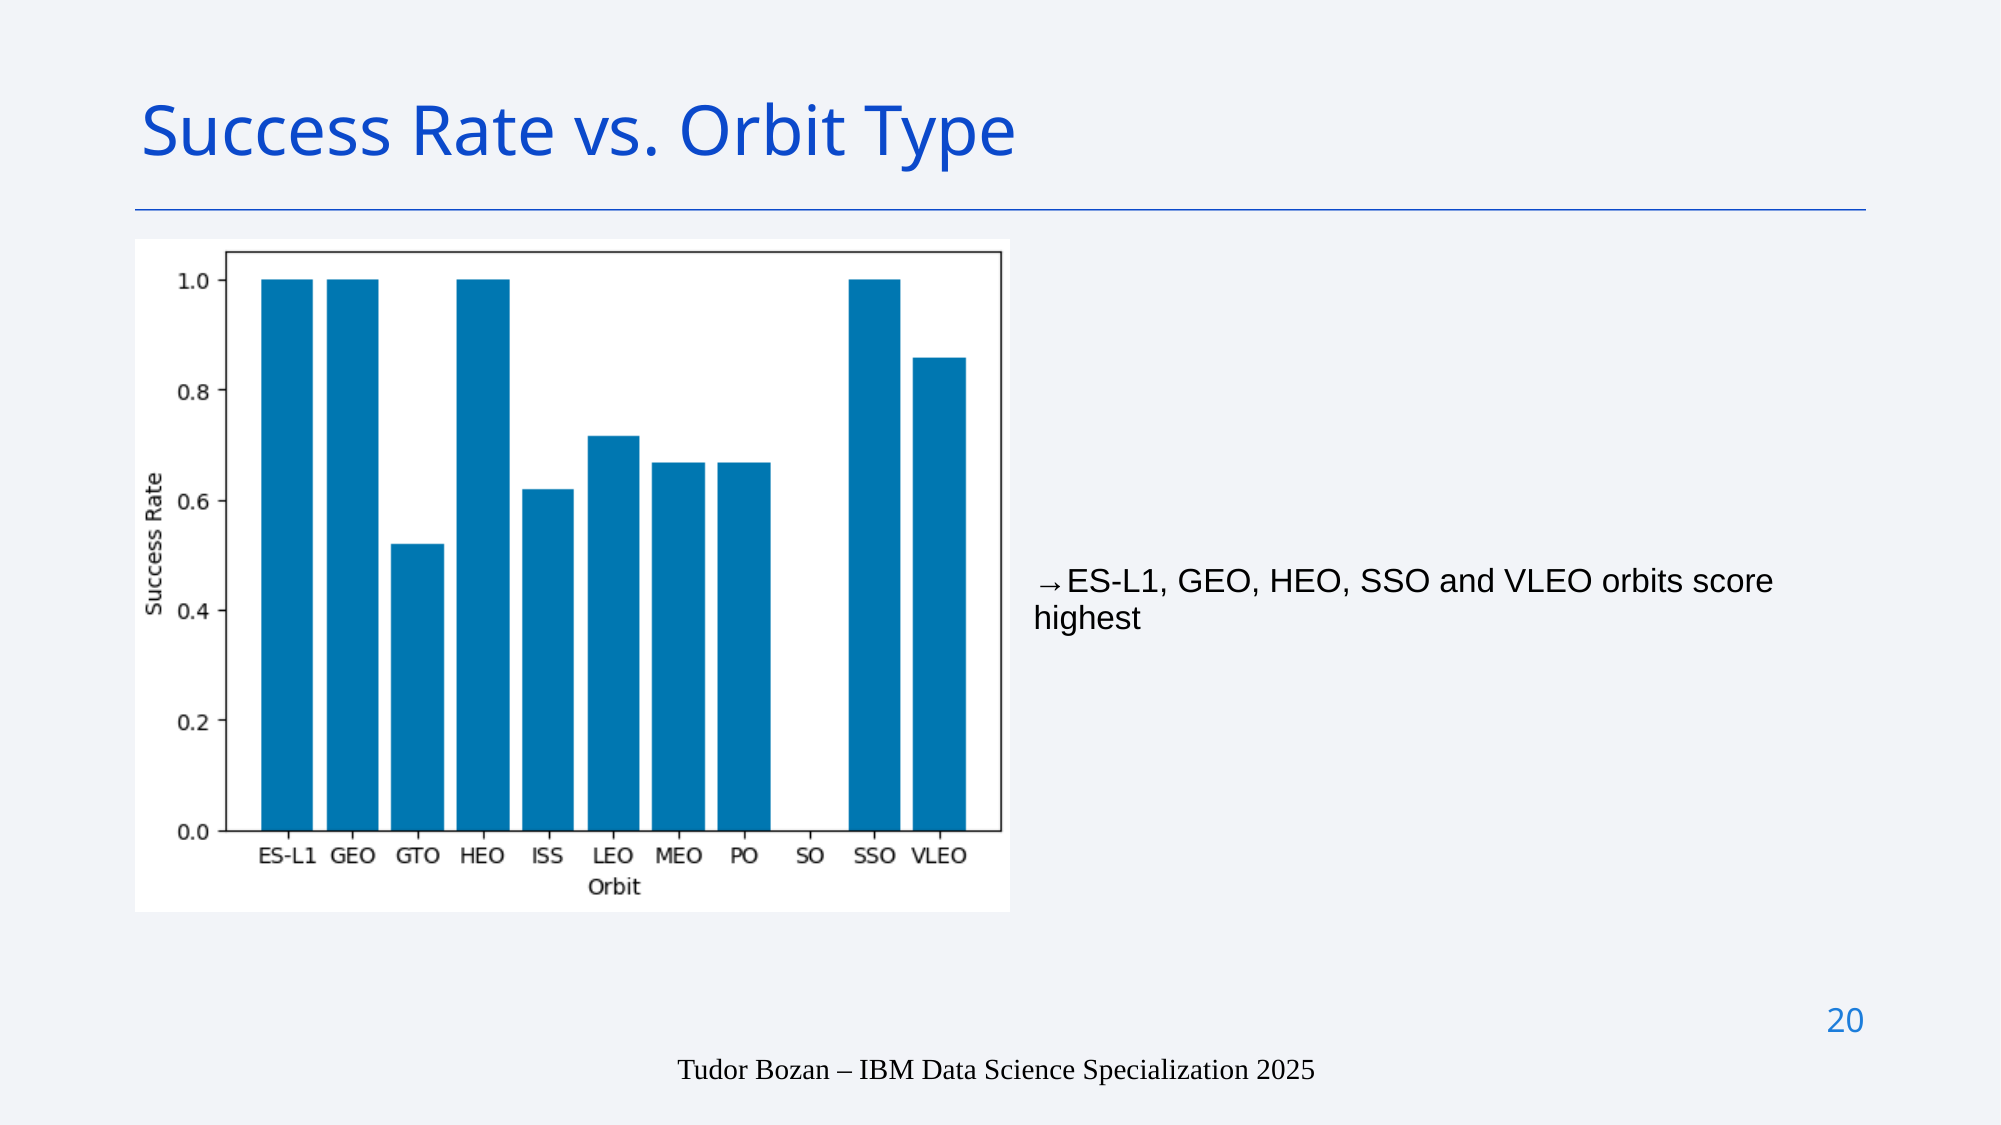

Success Rate vs. Orbit Type
→ES-L1, GEO, HEO, SSO and VLEO orbits score highest